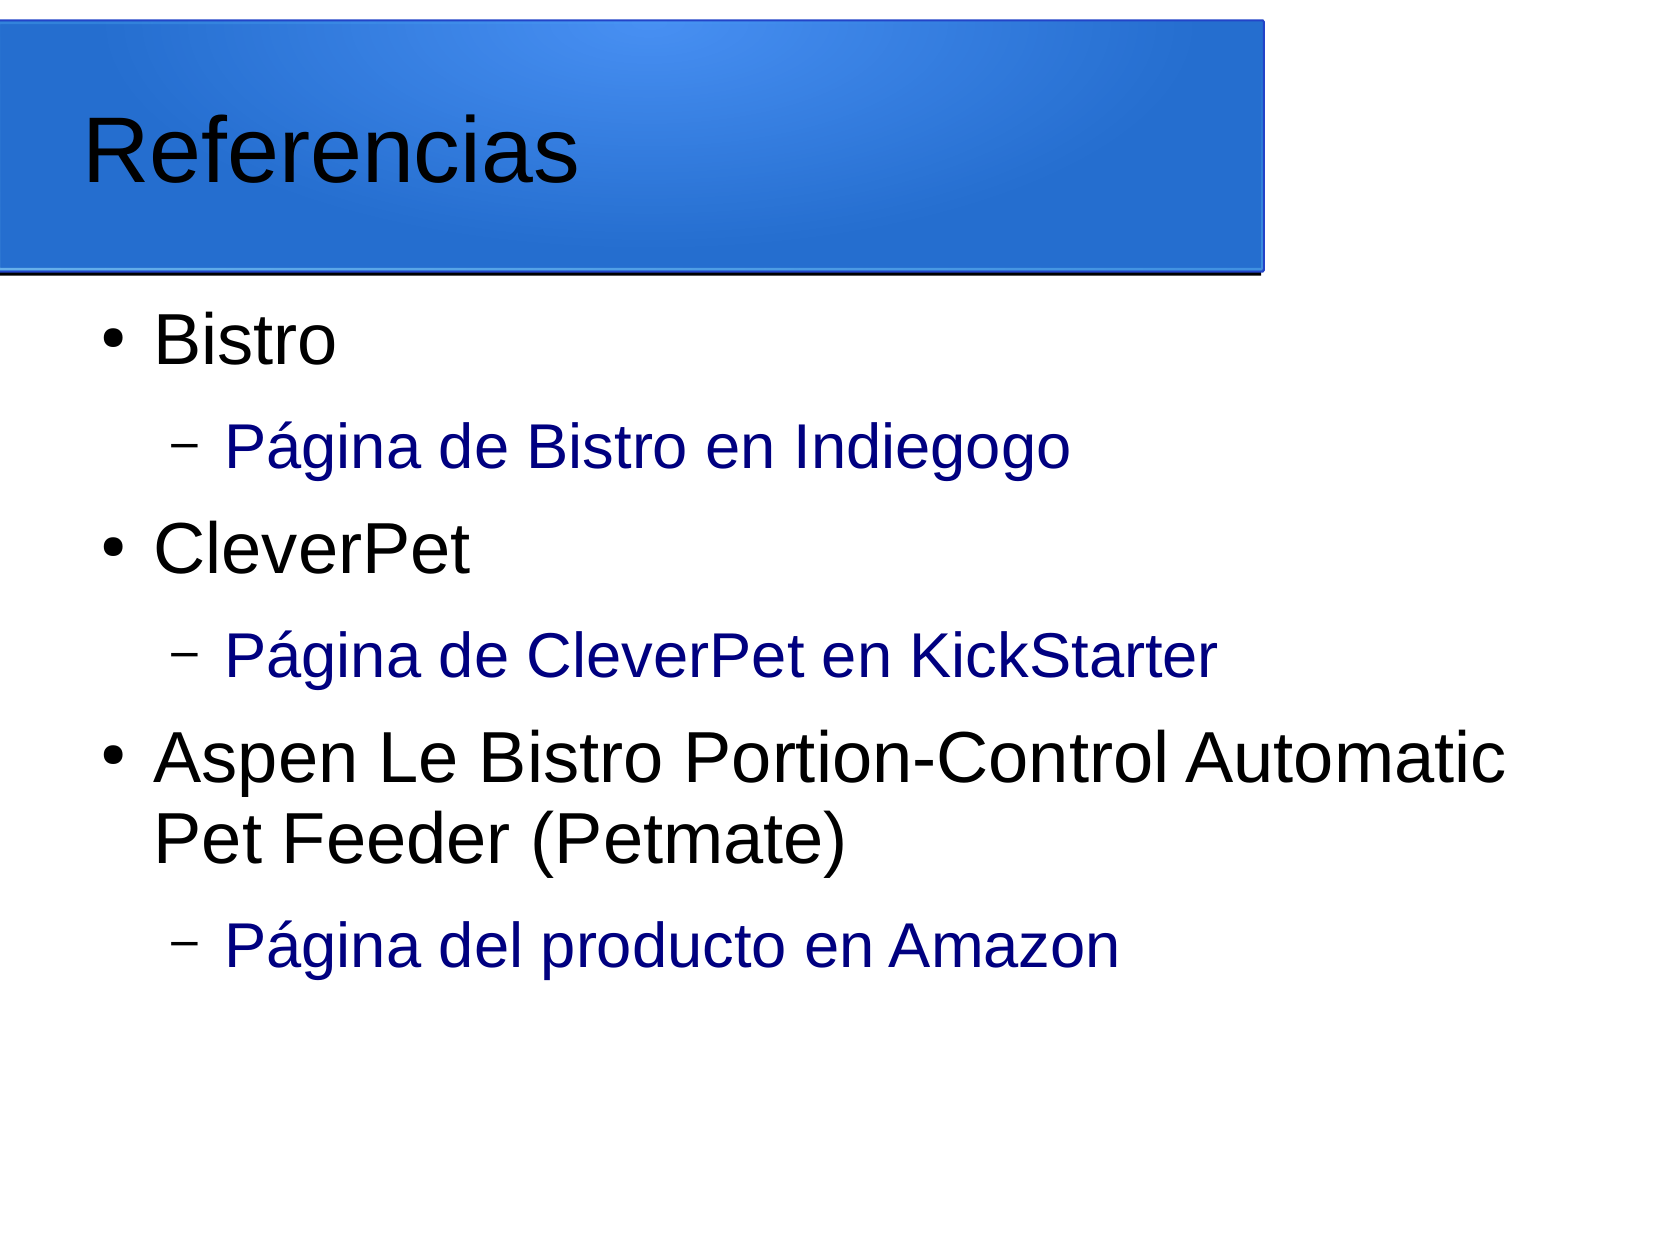

# Referencias
Bistro
Página de Bistro en Indiegogo
CleverPet
Página de CleverPet en KickStarter
Aspen Le Bistro Portion-Control Automatic Pet Feeder (Petmate)
Página del producto en Amazon